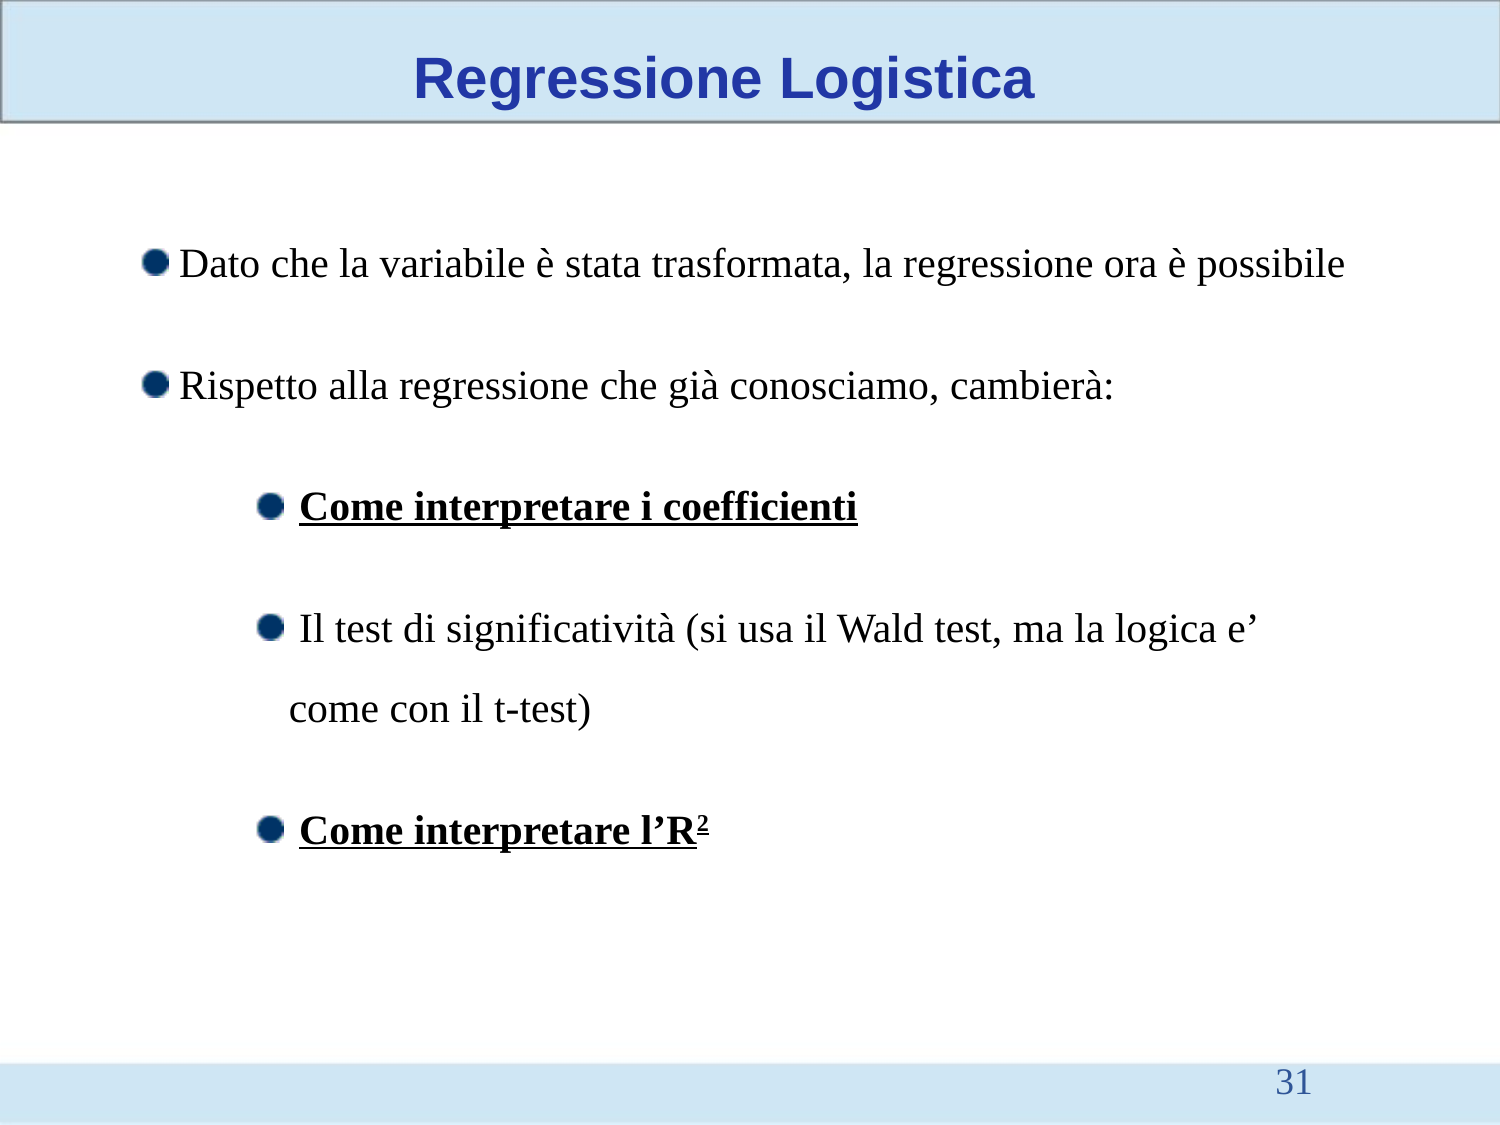

# Regressione Logistica
 Dato che la variabile è stata trasformata, la regressione ora è possibile
 Rispetto alla regressione che già conosciamo, cambierà:
 Come interpretare i coefficienti
 Il test di significatività (si usa il Wald test, ma la logica e’ come con il t-test)
 Come interpretare l’R2